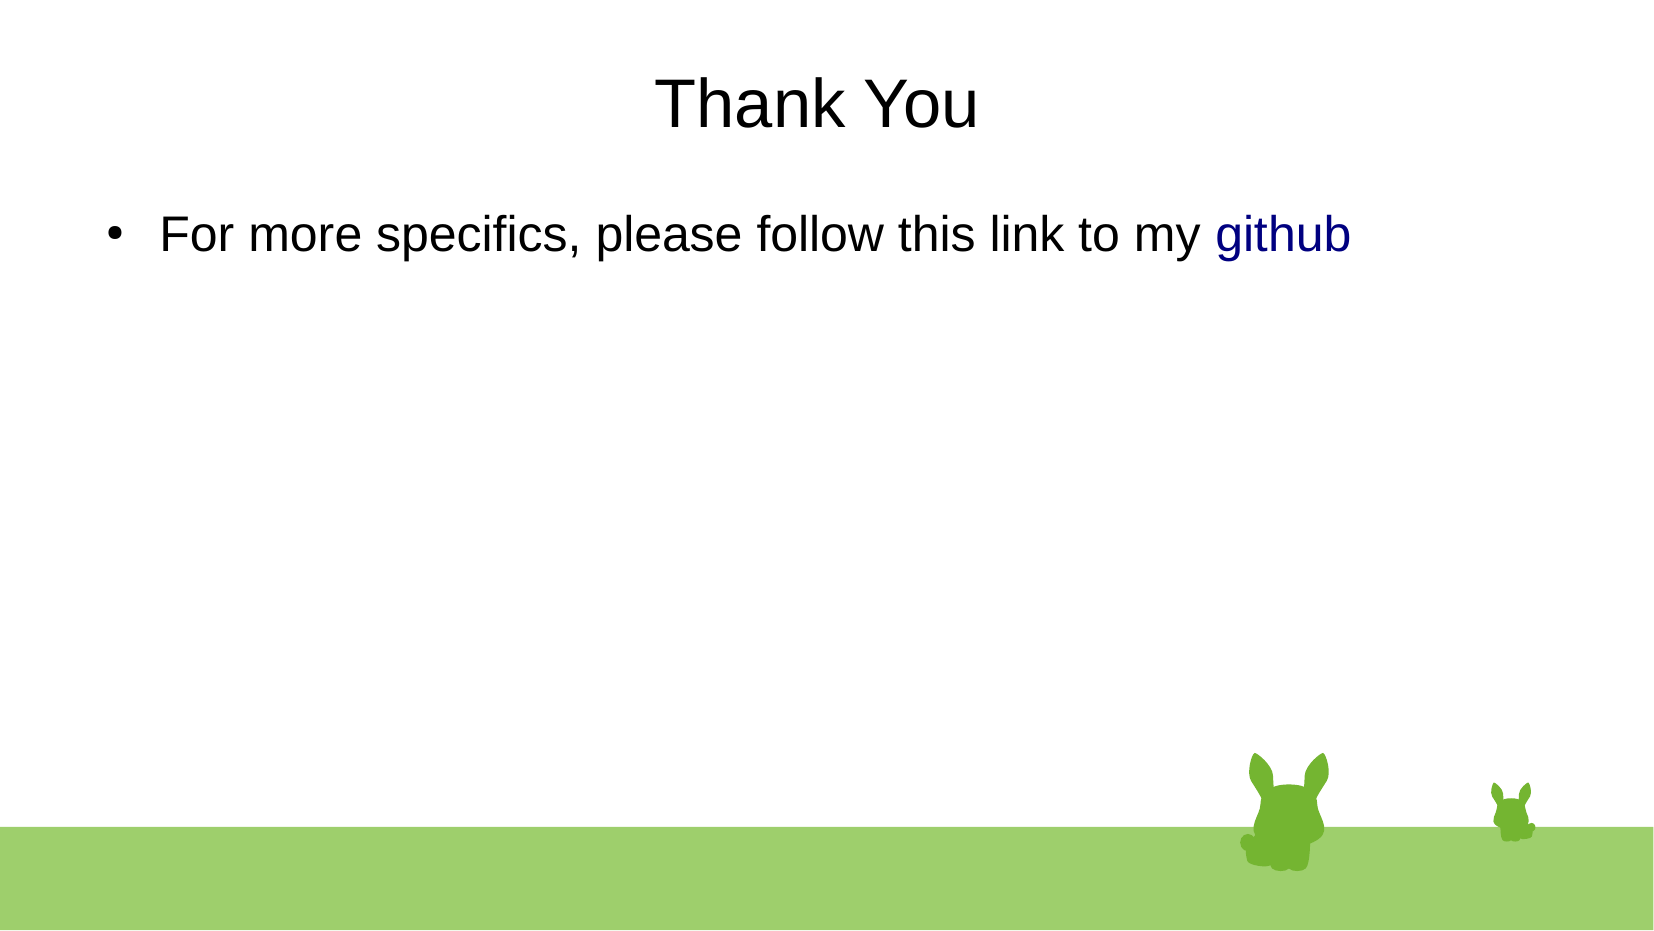

# Thank You
For more specifics, please follow this link to my github